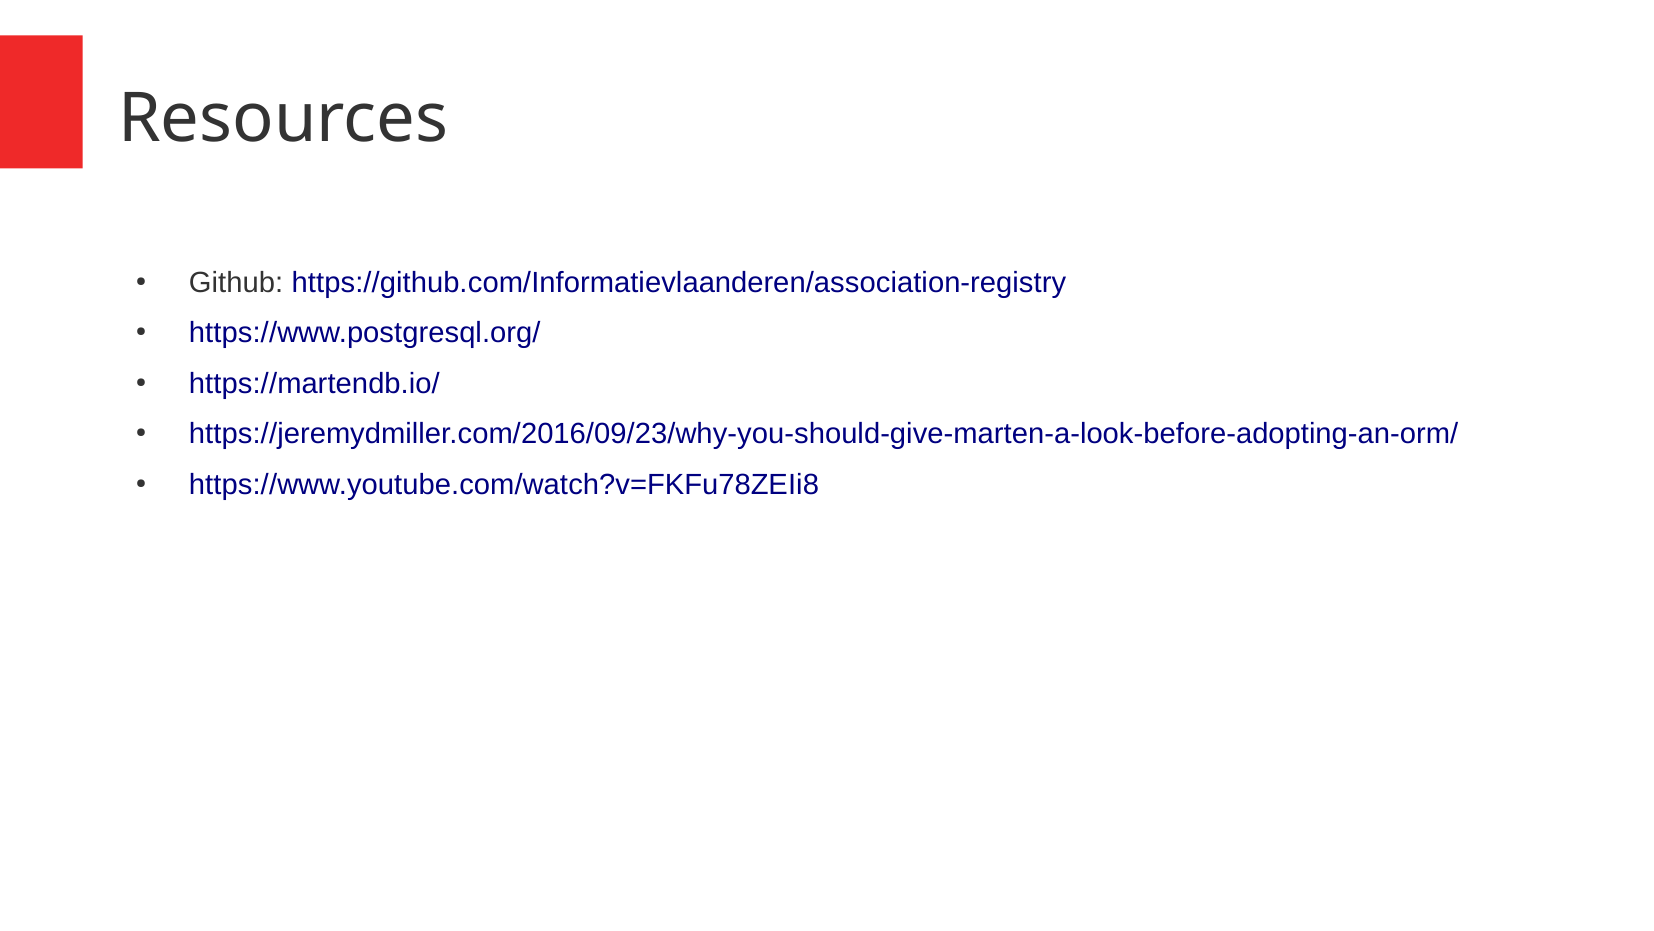

# Resources
Github: https://github.com/Informatievlaanderen/association-registry
https://www.postgresql.org/
https://martendb.io/
https://jeremydmiller.com/2016/09/23/why-you-should-give-marten-a-look-before-adopting-an-orm/
https://www.youtube.com/watch?v=FKFu78ZEIi8